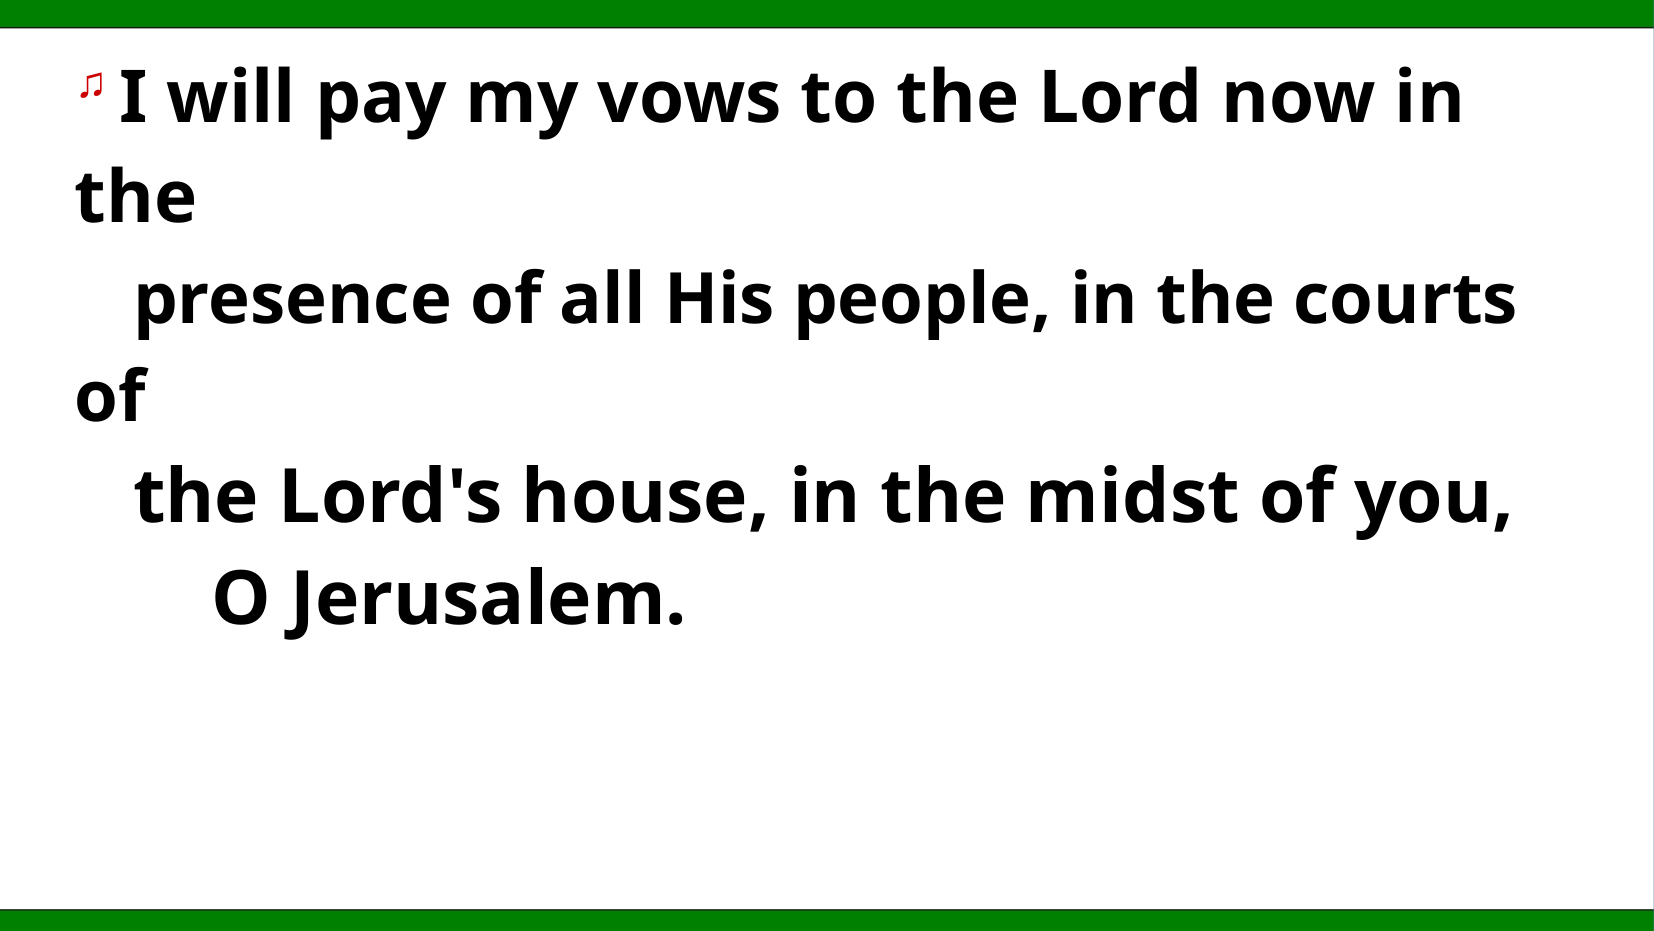

♫ I will pay my vows to the Lord now in the
 presence of all His people, in the courts of
 the Lord's house, in the midst of you,
 O Jerusalem.